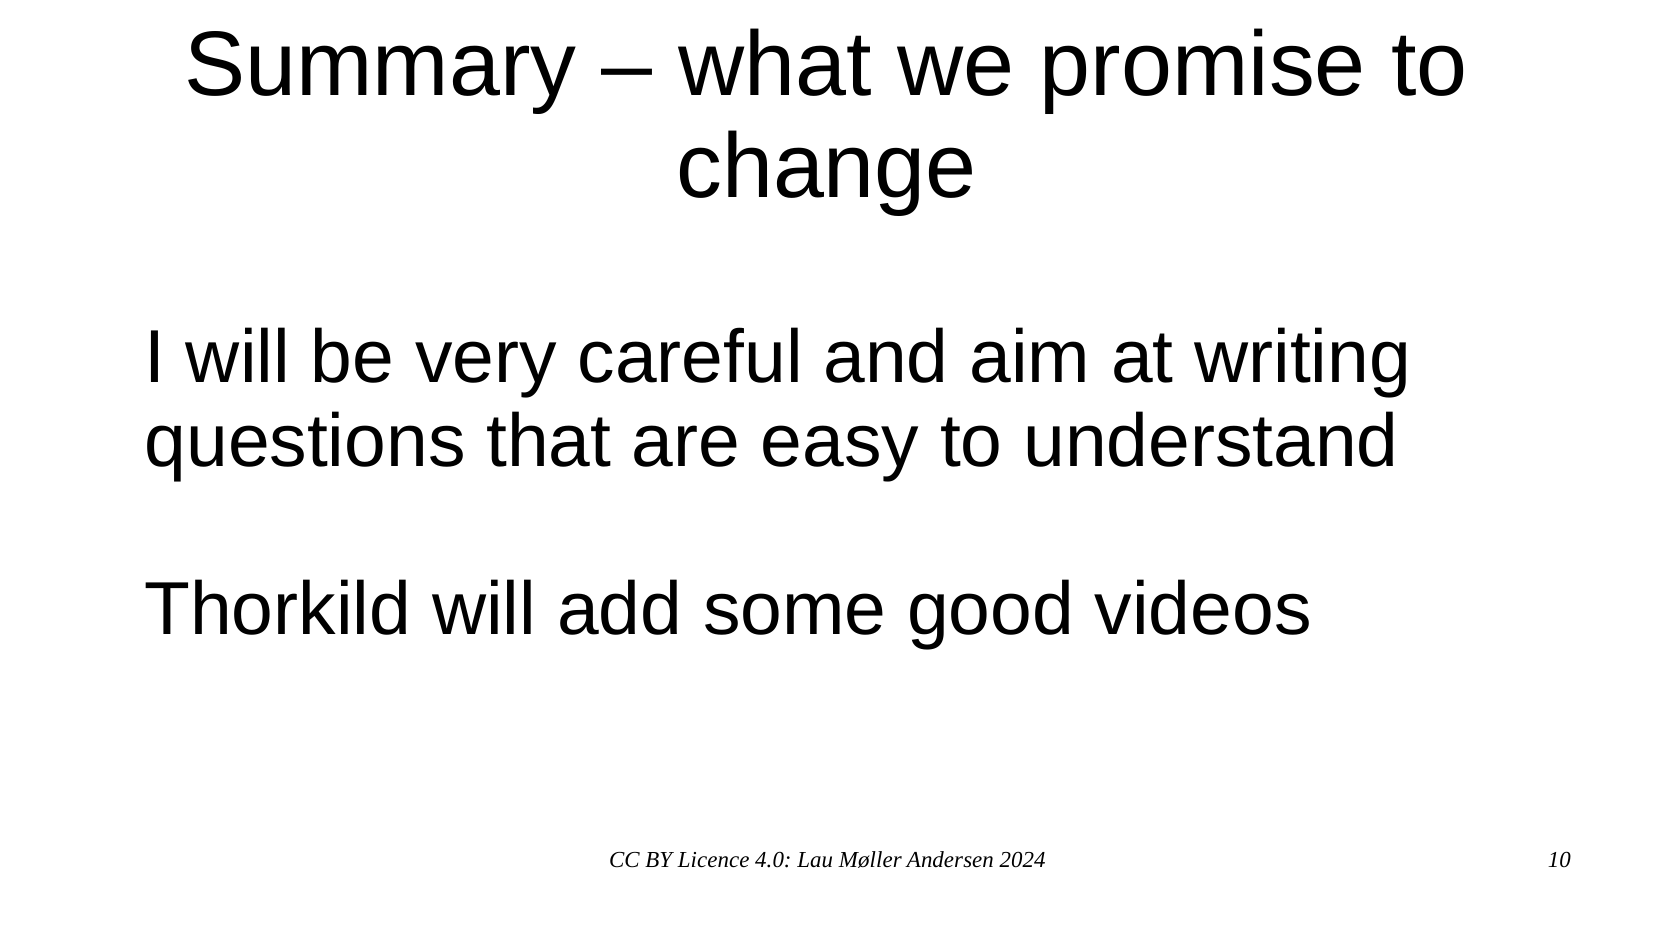

# Summary – what we promise to change
I will be very careful and aim at writing questions that are easy to understand
Thorkild will add some good videos
CC BY Licence 4.0: Lau Møller Andersen 2024
10